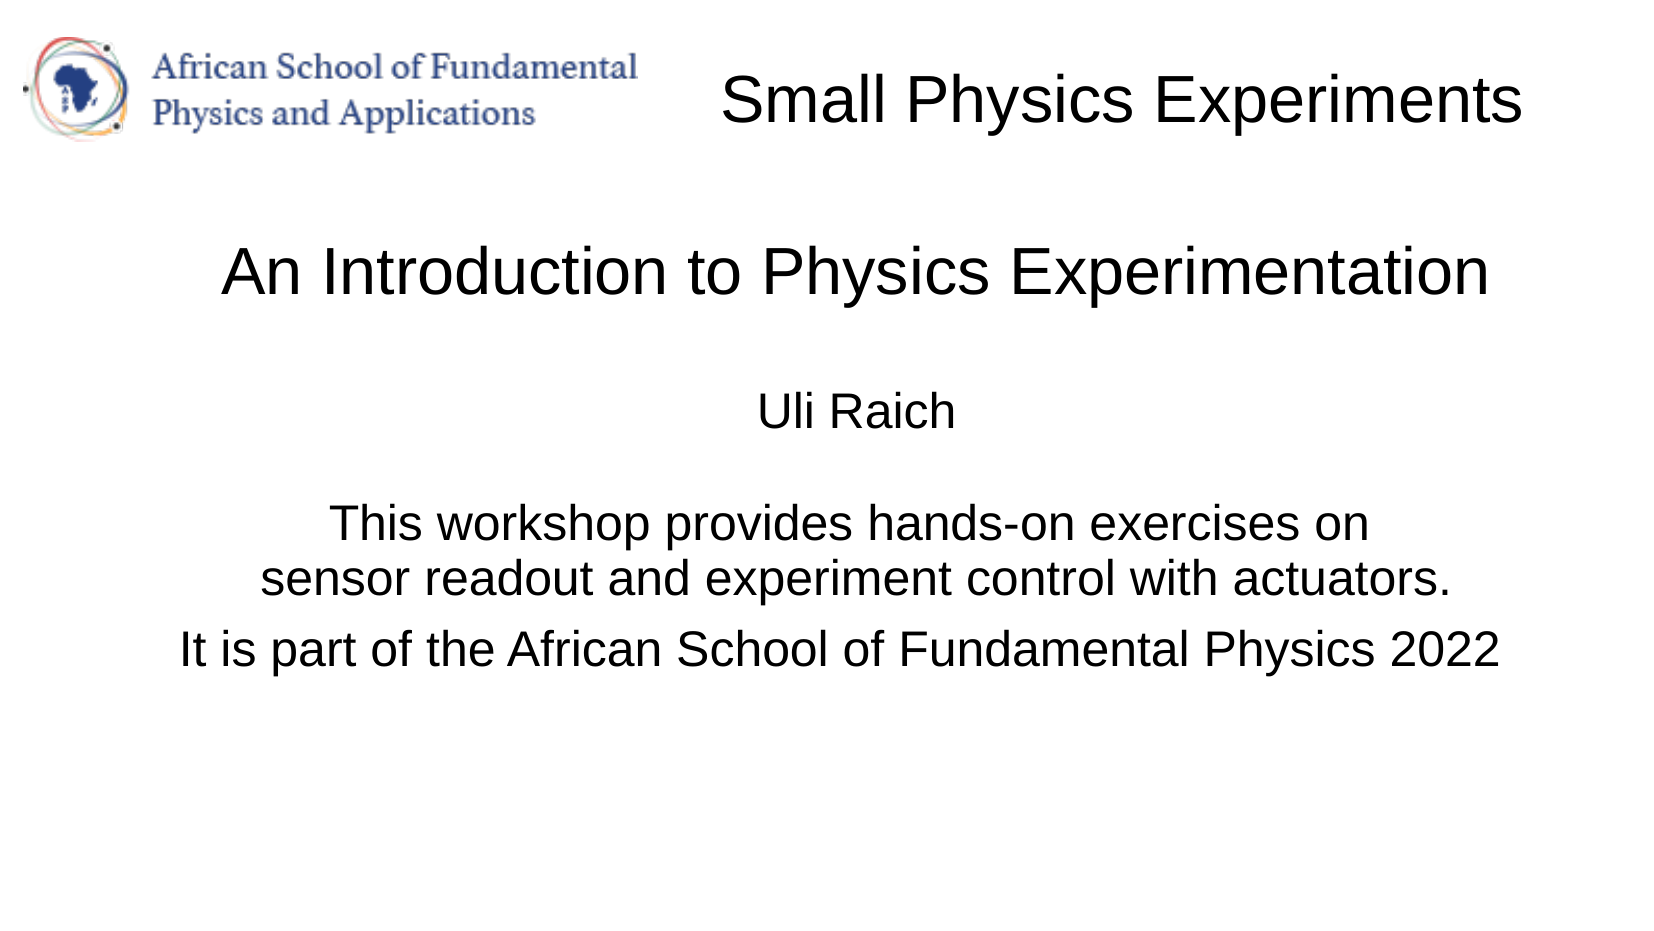

# Small Physics Experiments
An Introduction to Physics Experimentation
Uli Raich
This workshop provides hands-on exercises on
sensor readout and experiment control with actuators.
It is part of the African School of Fundamental Physics 2022